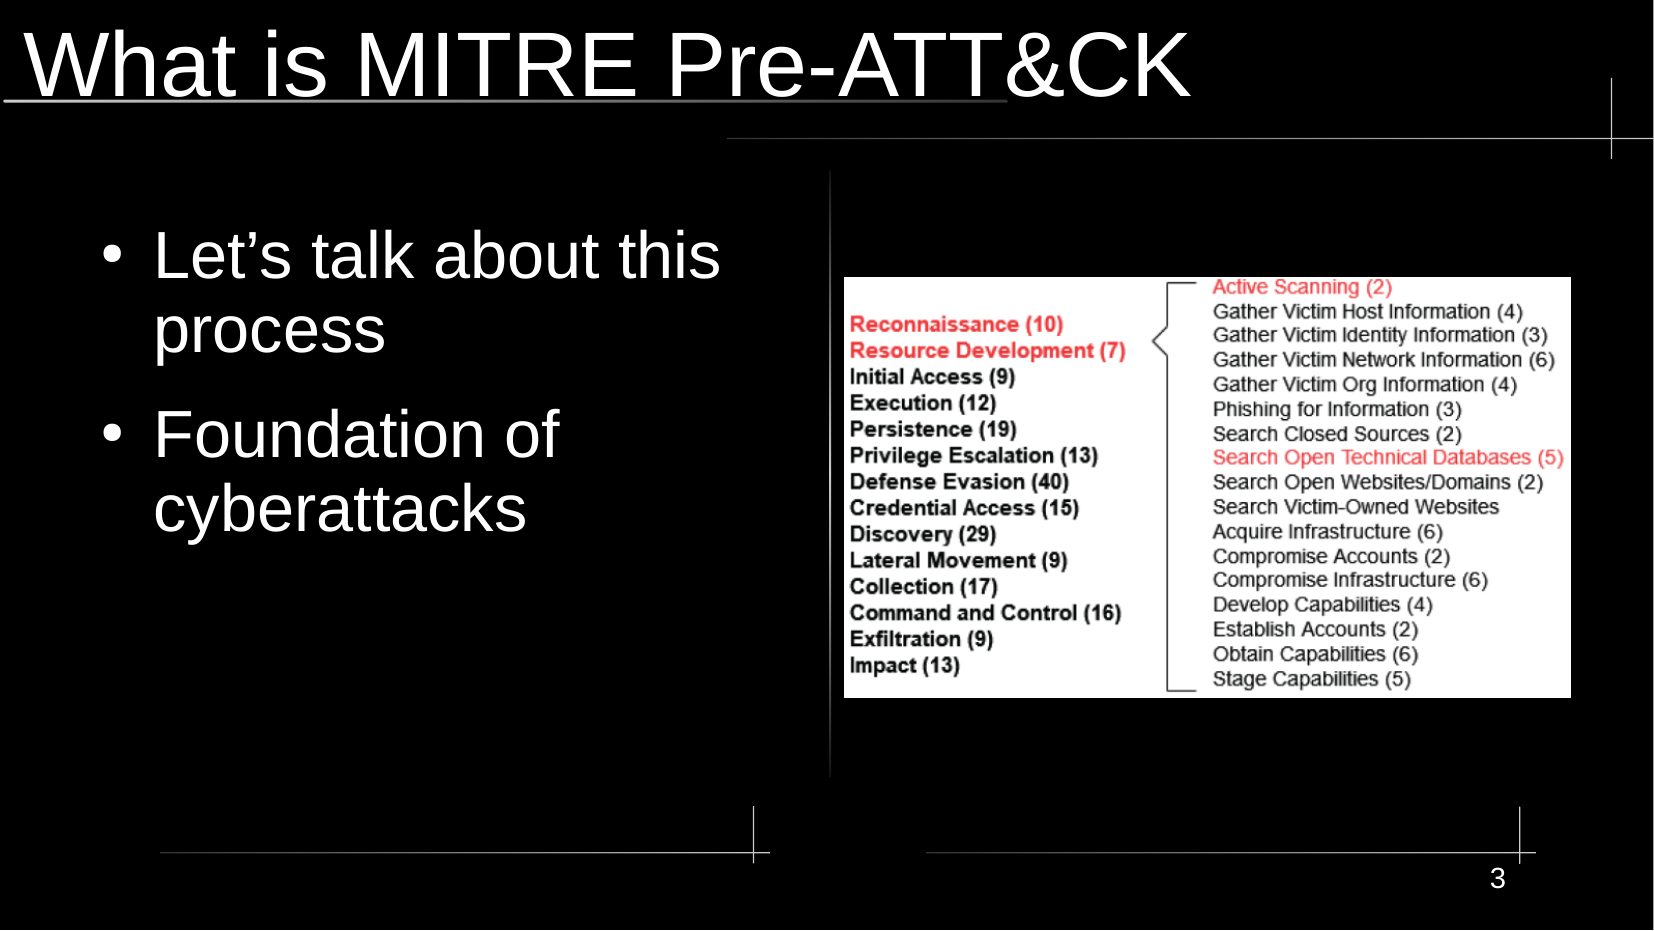

# What is MITRE Pre-ATT&CK
Let’s talk about this process
Foundation of cyberattacks
3